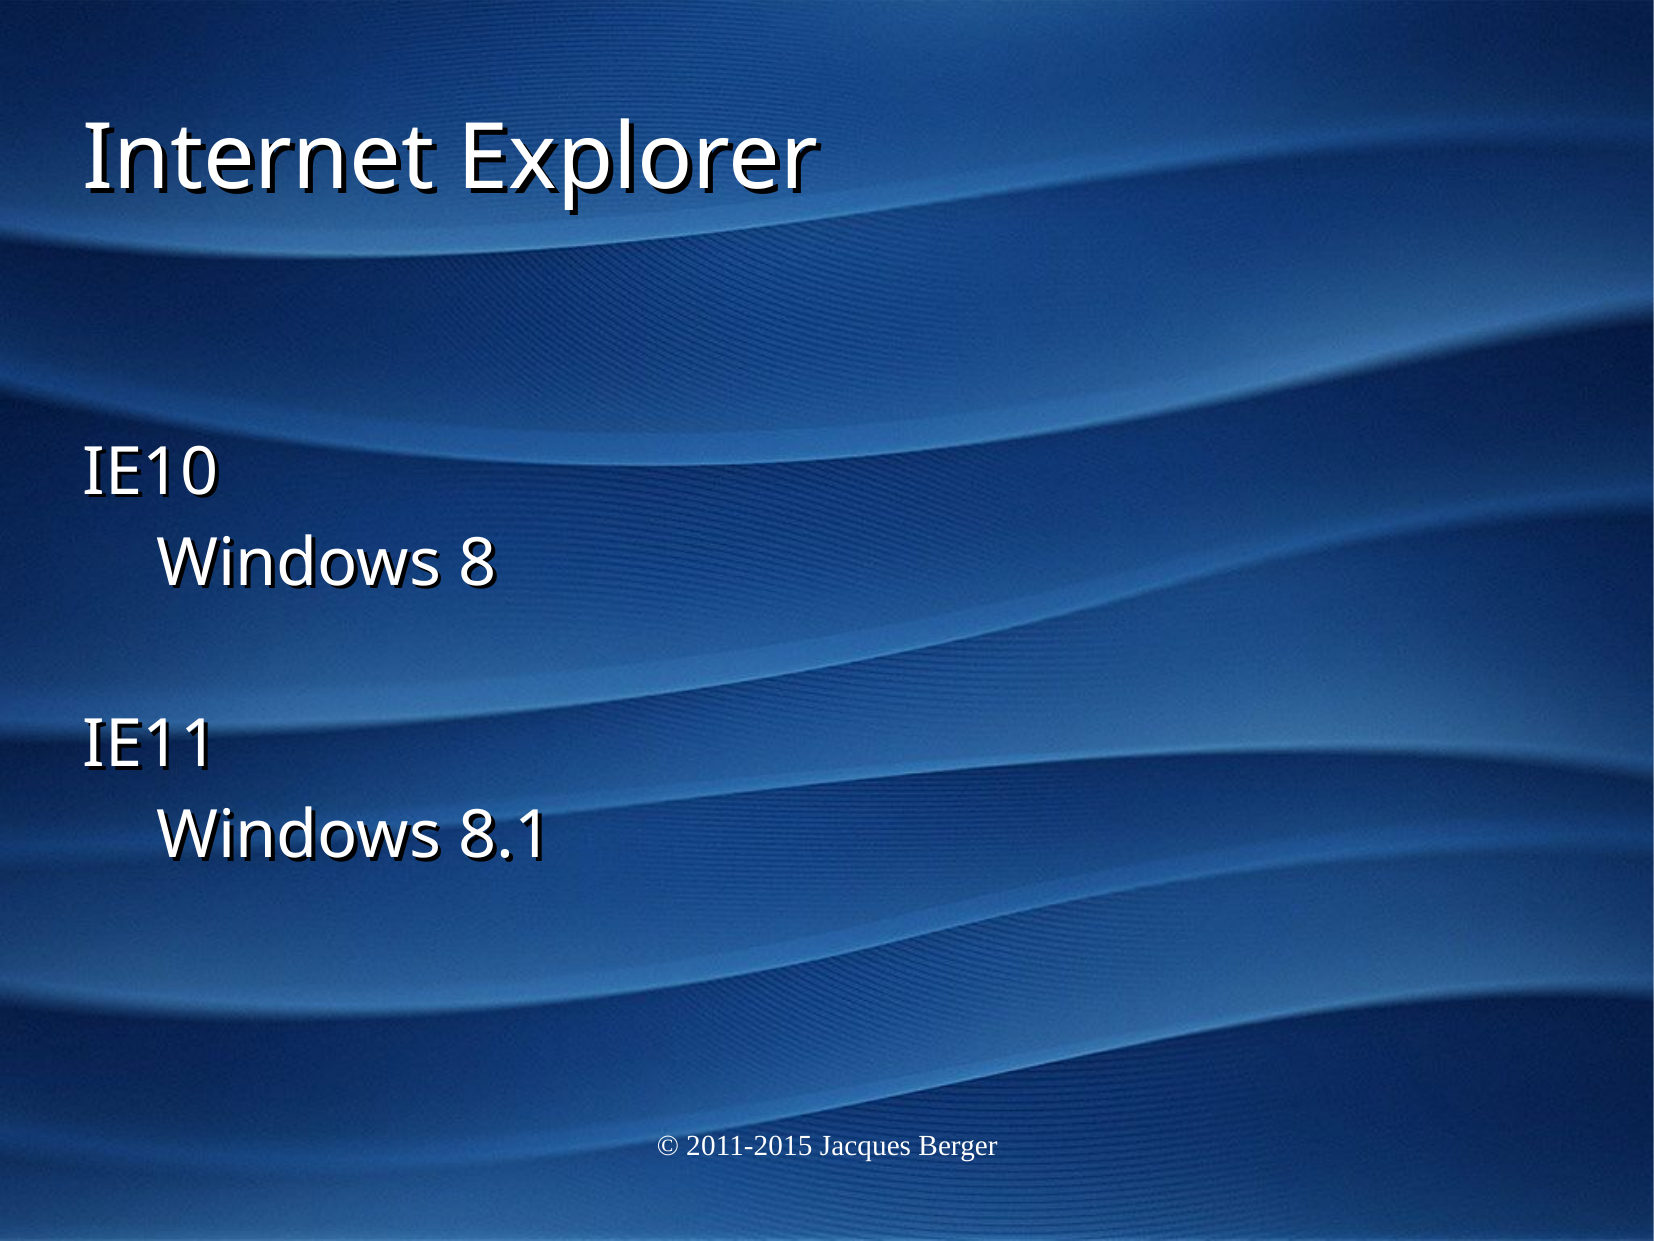

# Internet Explorer
IE10
	Windows 8
IE11
	Windows 8.1
© 2011-2015 Jacques Berger